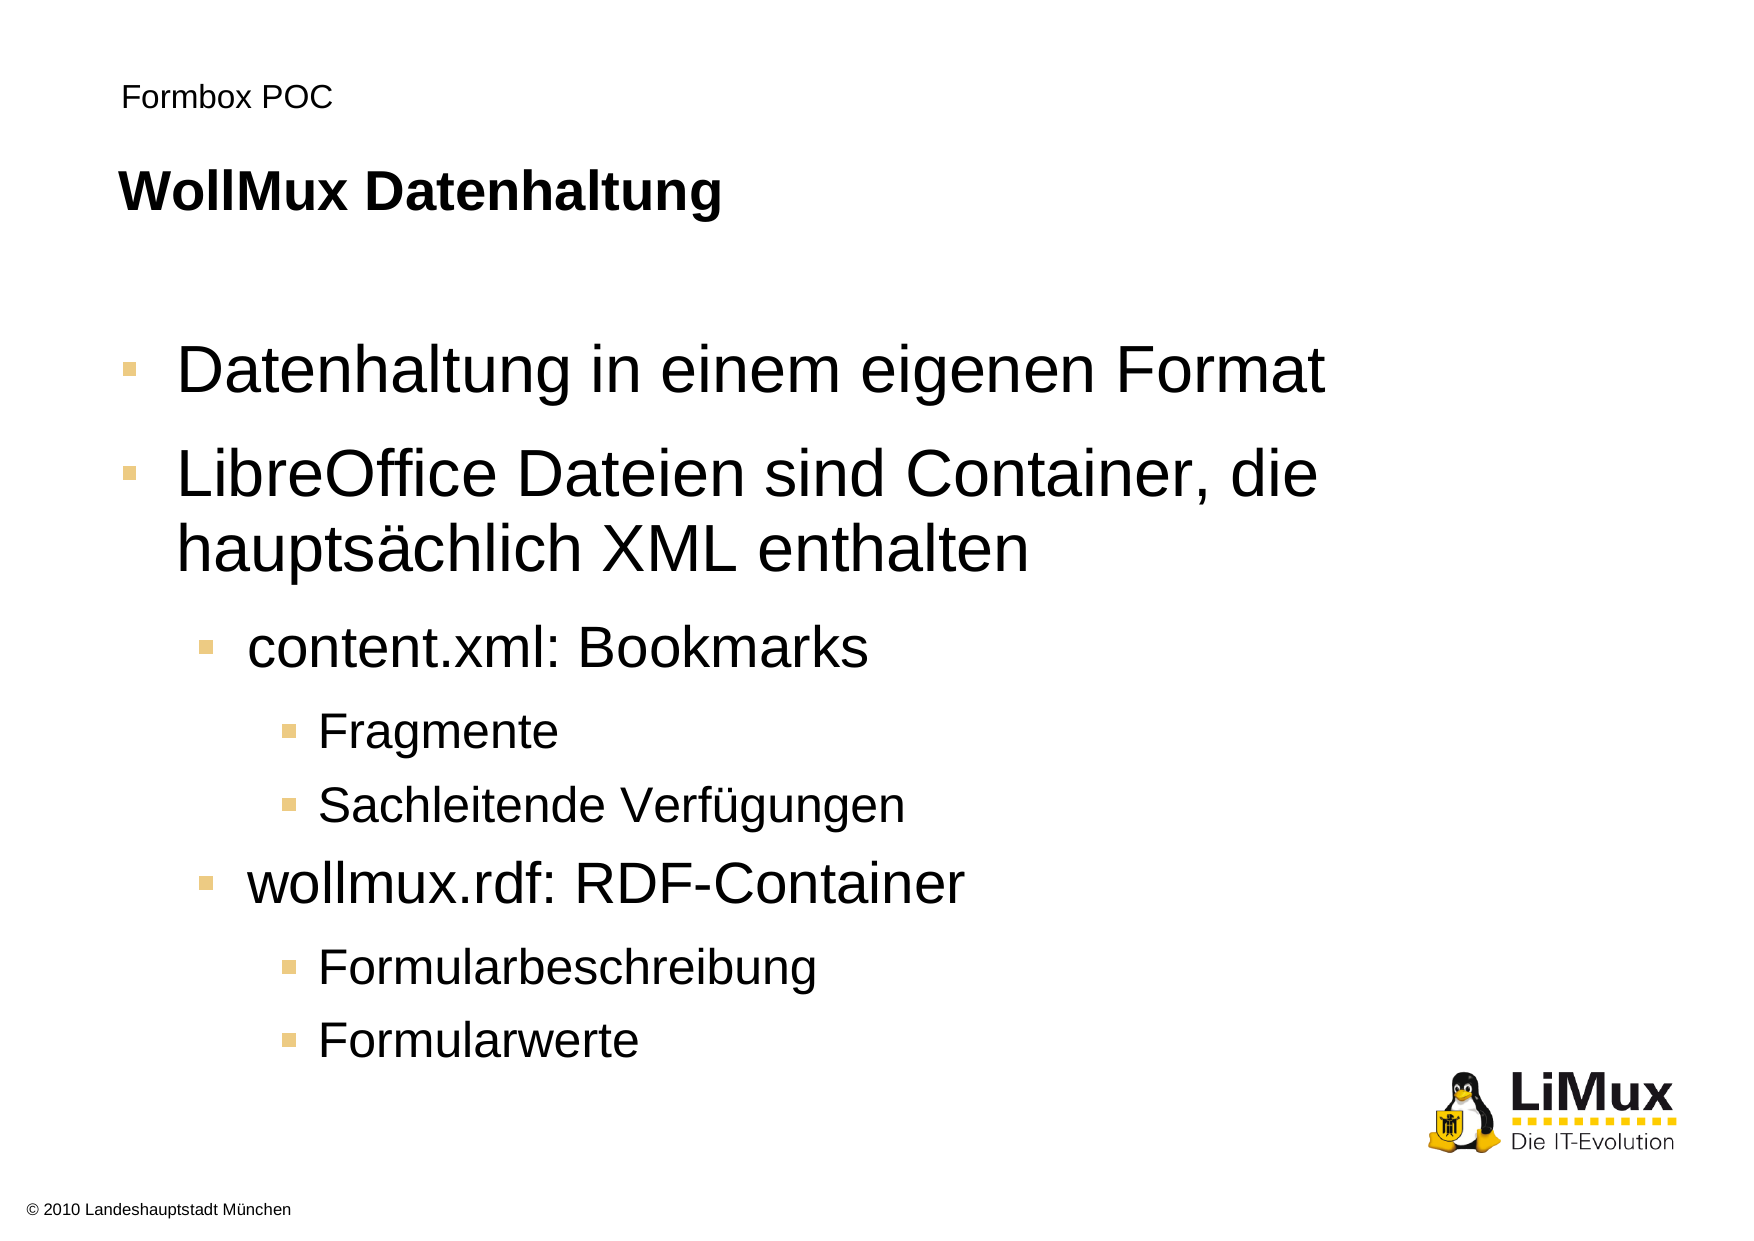

# WollMux Datenhaltung
Datenhaltung in einem eigenen Format
LibreOffice Dateien sind Container, die hauptsächlich XML enthalten
content.xml: Bookmarks
Fragmente
Sachleitende Verfügungen
wollmux.rdf: RDF-Container
Formularbeschreibung
Formularwerte